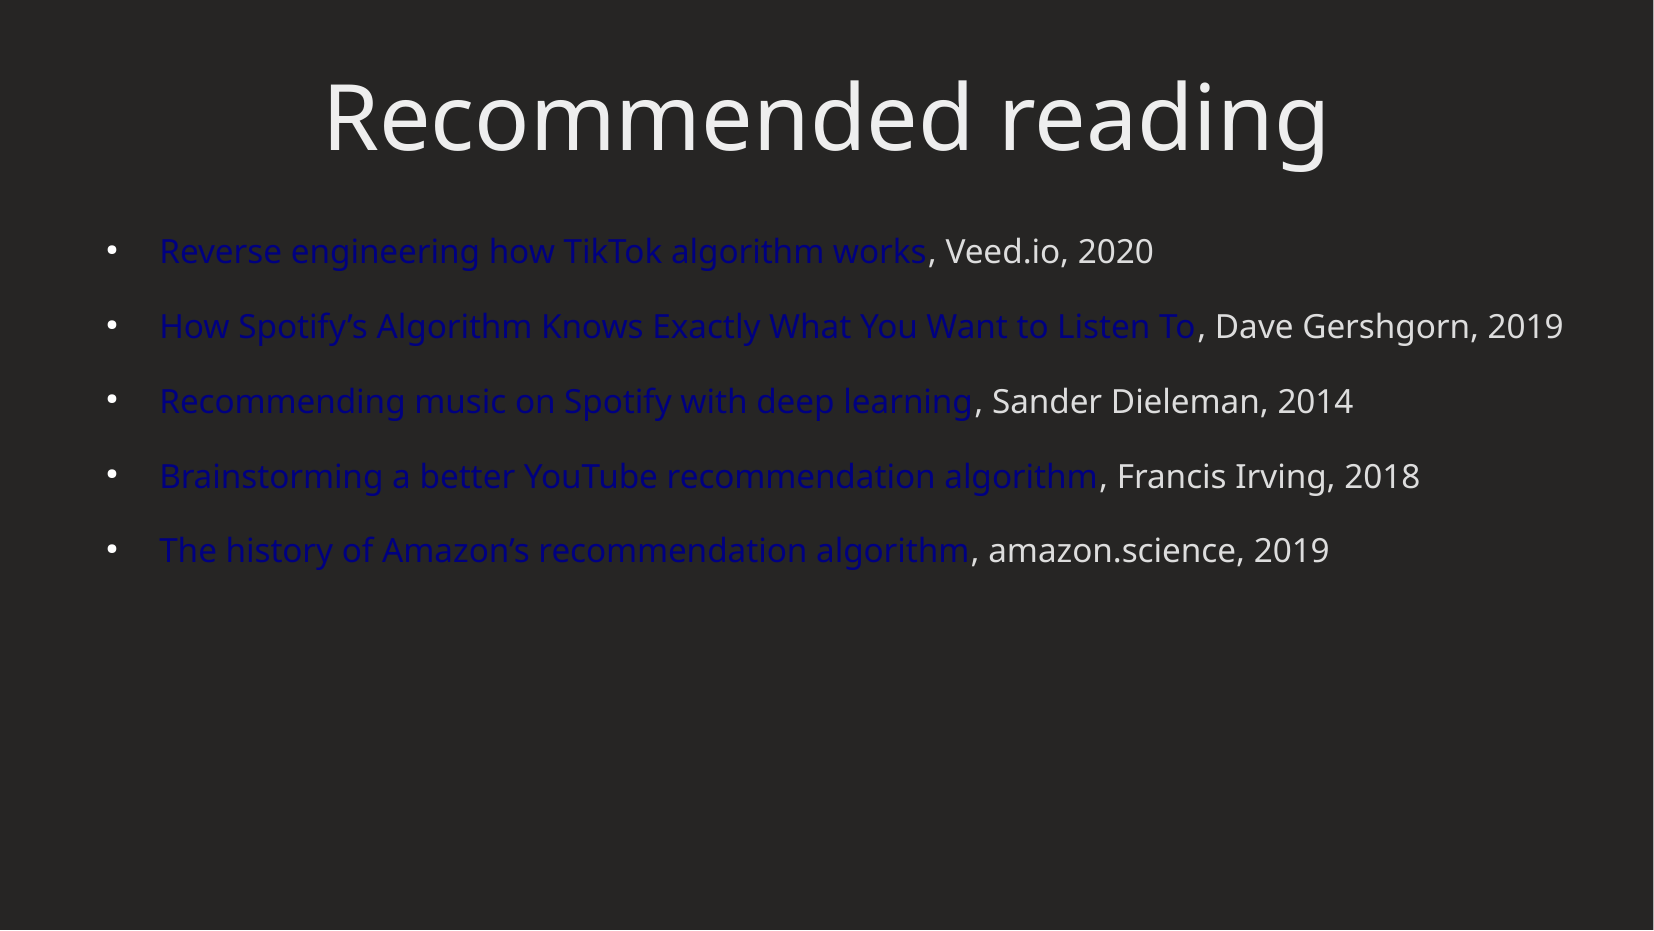

# Recommended reading
Reverse engineering how TikTok algorithm works, Veed.io, 2020
How Spotify’s Algorithm Knows Exactly What You Want to Listen To, Dave Gershgorn, 2019
Recommending music on Spotify with deep learning, Sander Dieleman, 2014
Brainstorming a better YouTube recommendation algorithm, Francis Irving, 2018
The history of Amazon’s recommendation algorithm, amazon.science, 2019